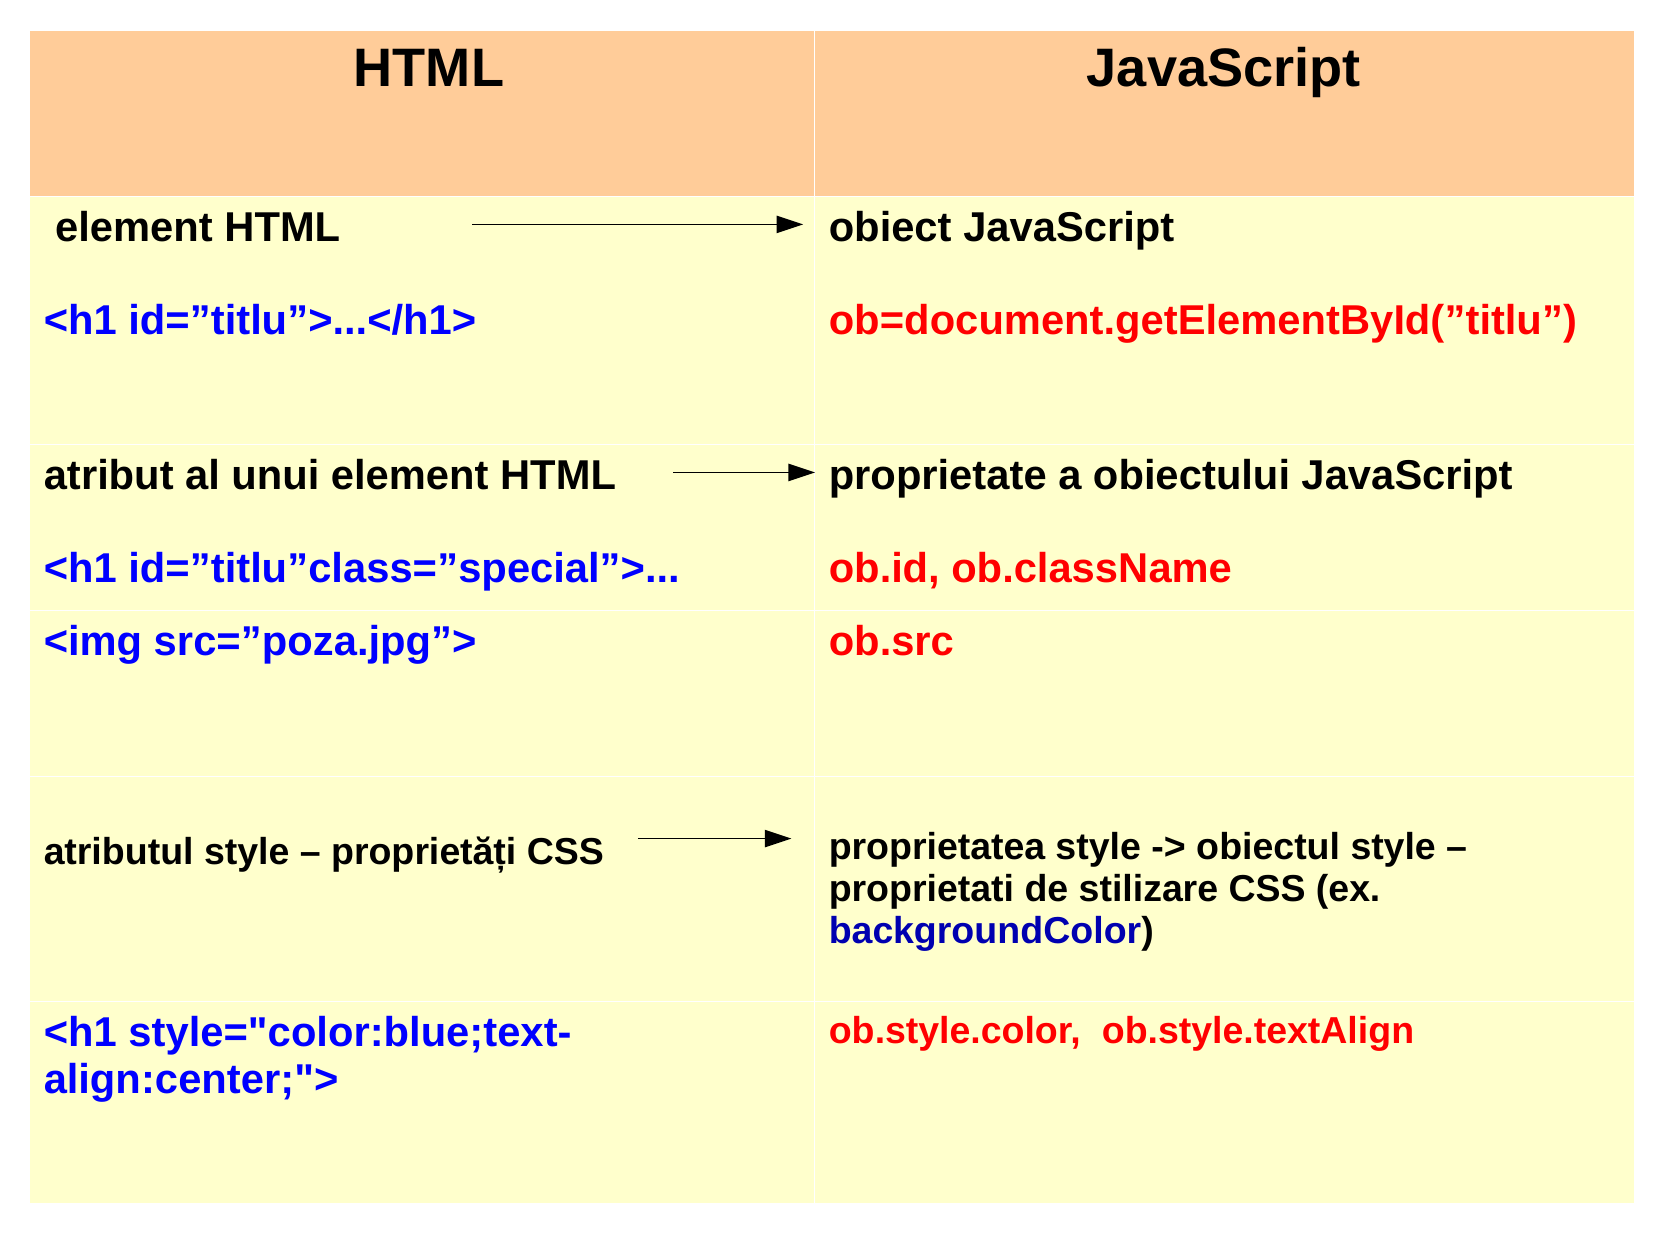

| HTML | JavaScript |
| --- | --- |
| element HTML <h1 id=”titlu”>...</h1> | obiect JavaScript ob=document.getElementById(”titlu”) |
| atribut al unui element HTML <h1 id=”titlu”class=”special”>... | proprietate a obiectului JavaScript ob.id, ob.className |
| <img src=”poza.jpg”> | ob.src |
| atributul style – proprietăți CSS | proprietatea style -> obiectul style – proprietati de stilizare CSS (ex. backgroundColor) |
| <h1 style="color:blue;text-align:center;"> | ob.style.color, ob.style.textAlign |